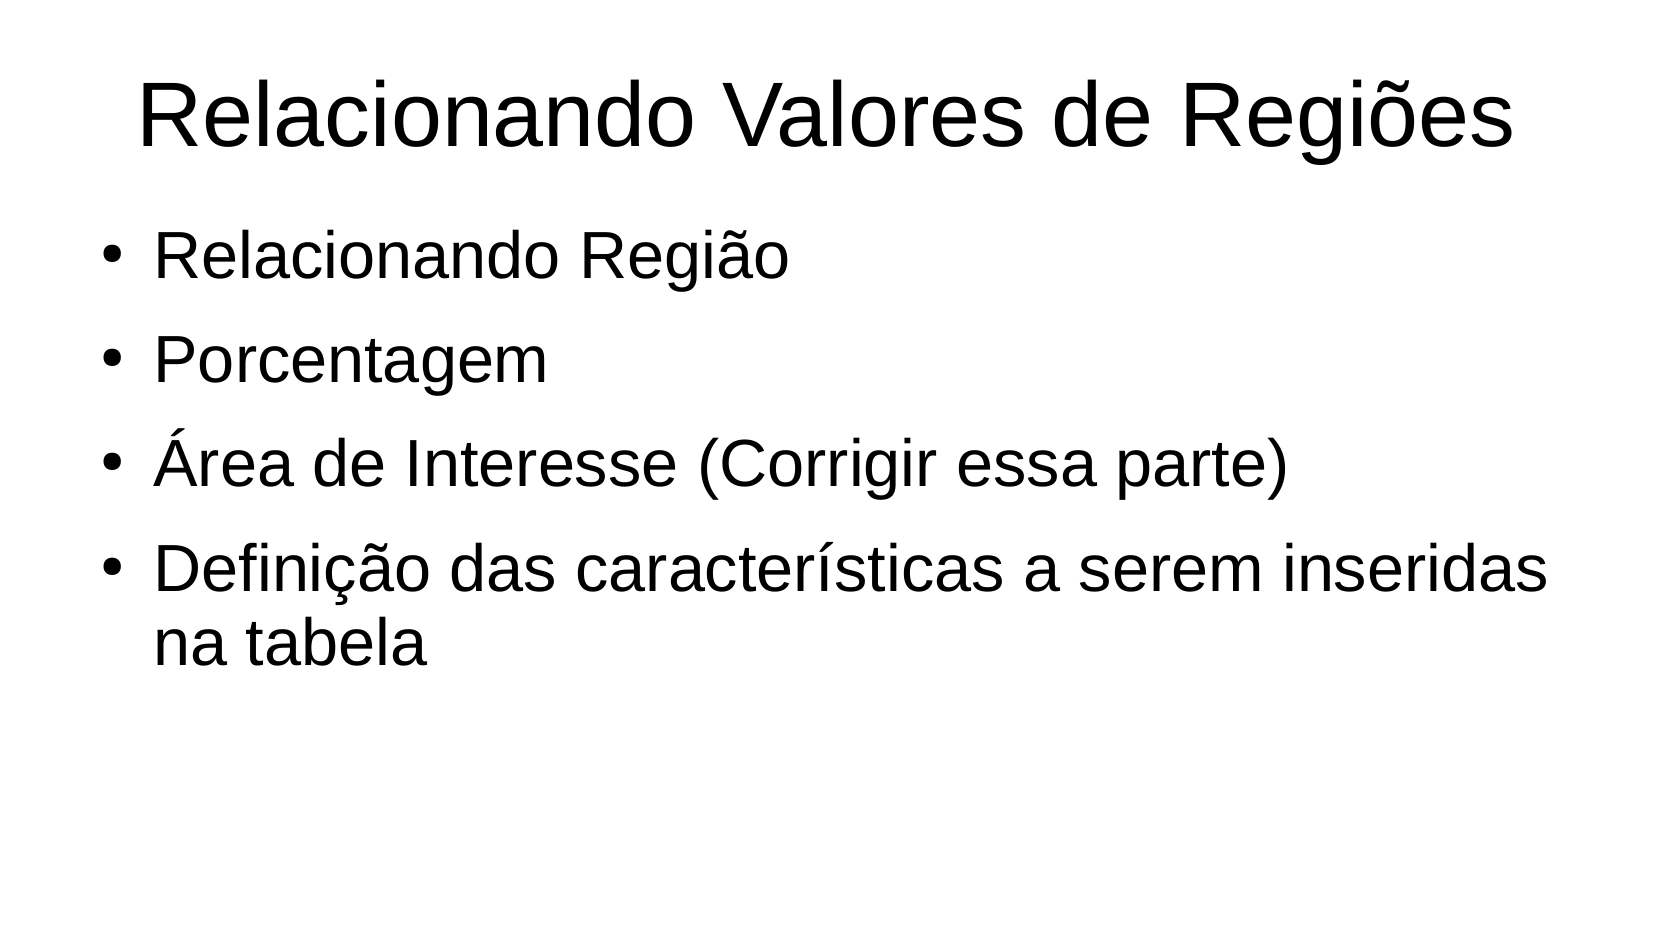

# Relacionando Valores de Regiões
Relacionando Região
Porcentagem
Área de Interesse (Corrigir essa parte)
Definição das características a serem inseridas na tabela